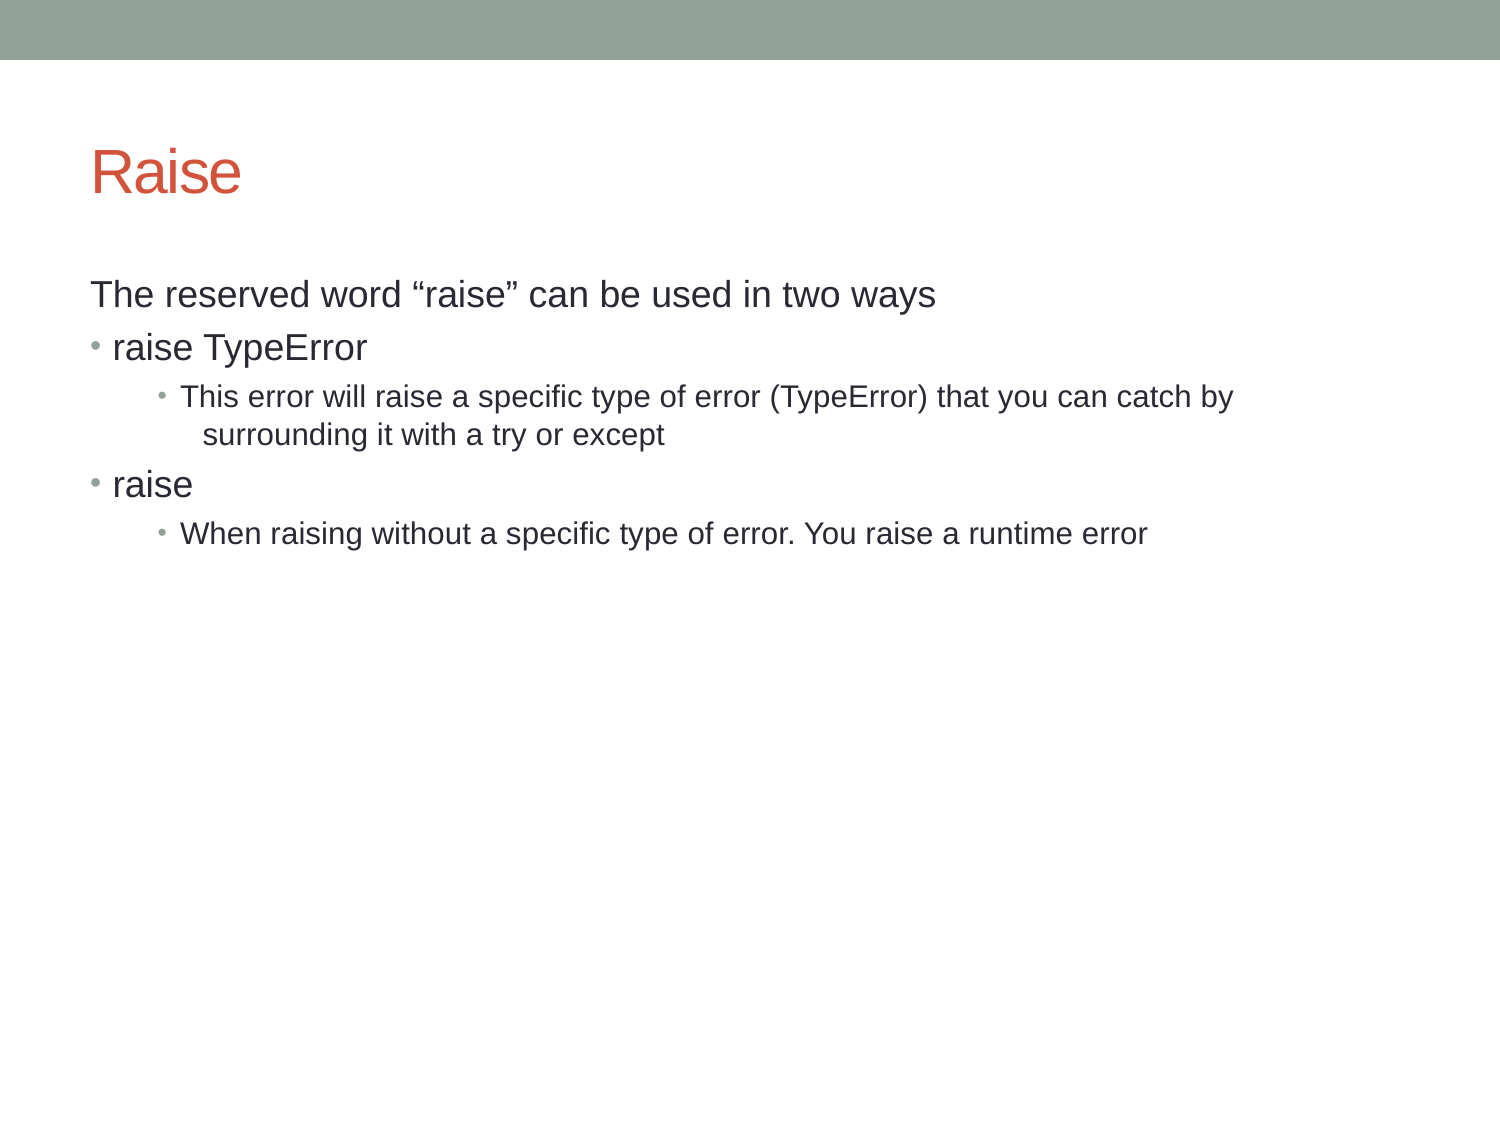

# Raise
The reserved word “raise” can be used in two ways
raise TypeError
This error will raise a specific type of error (TypeError) that you can catch by surrounding it with a try or except
raise
When raising without a specific type of error. You raise a runtime error